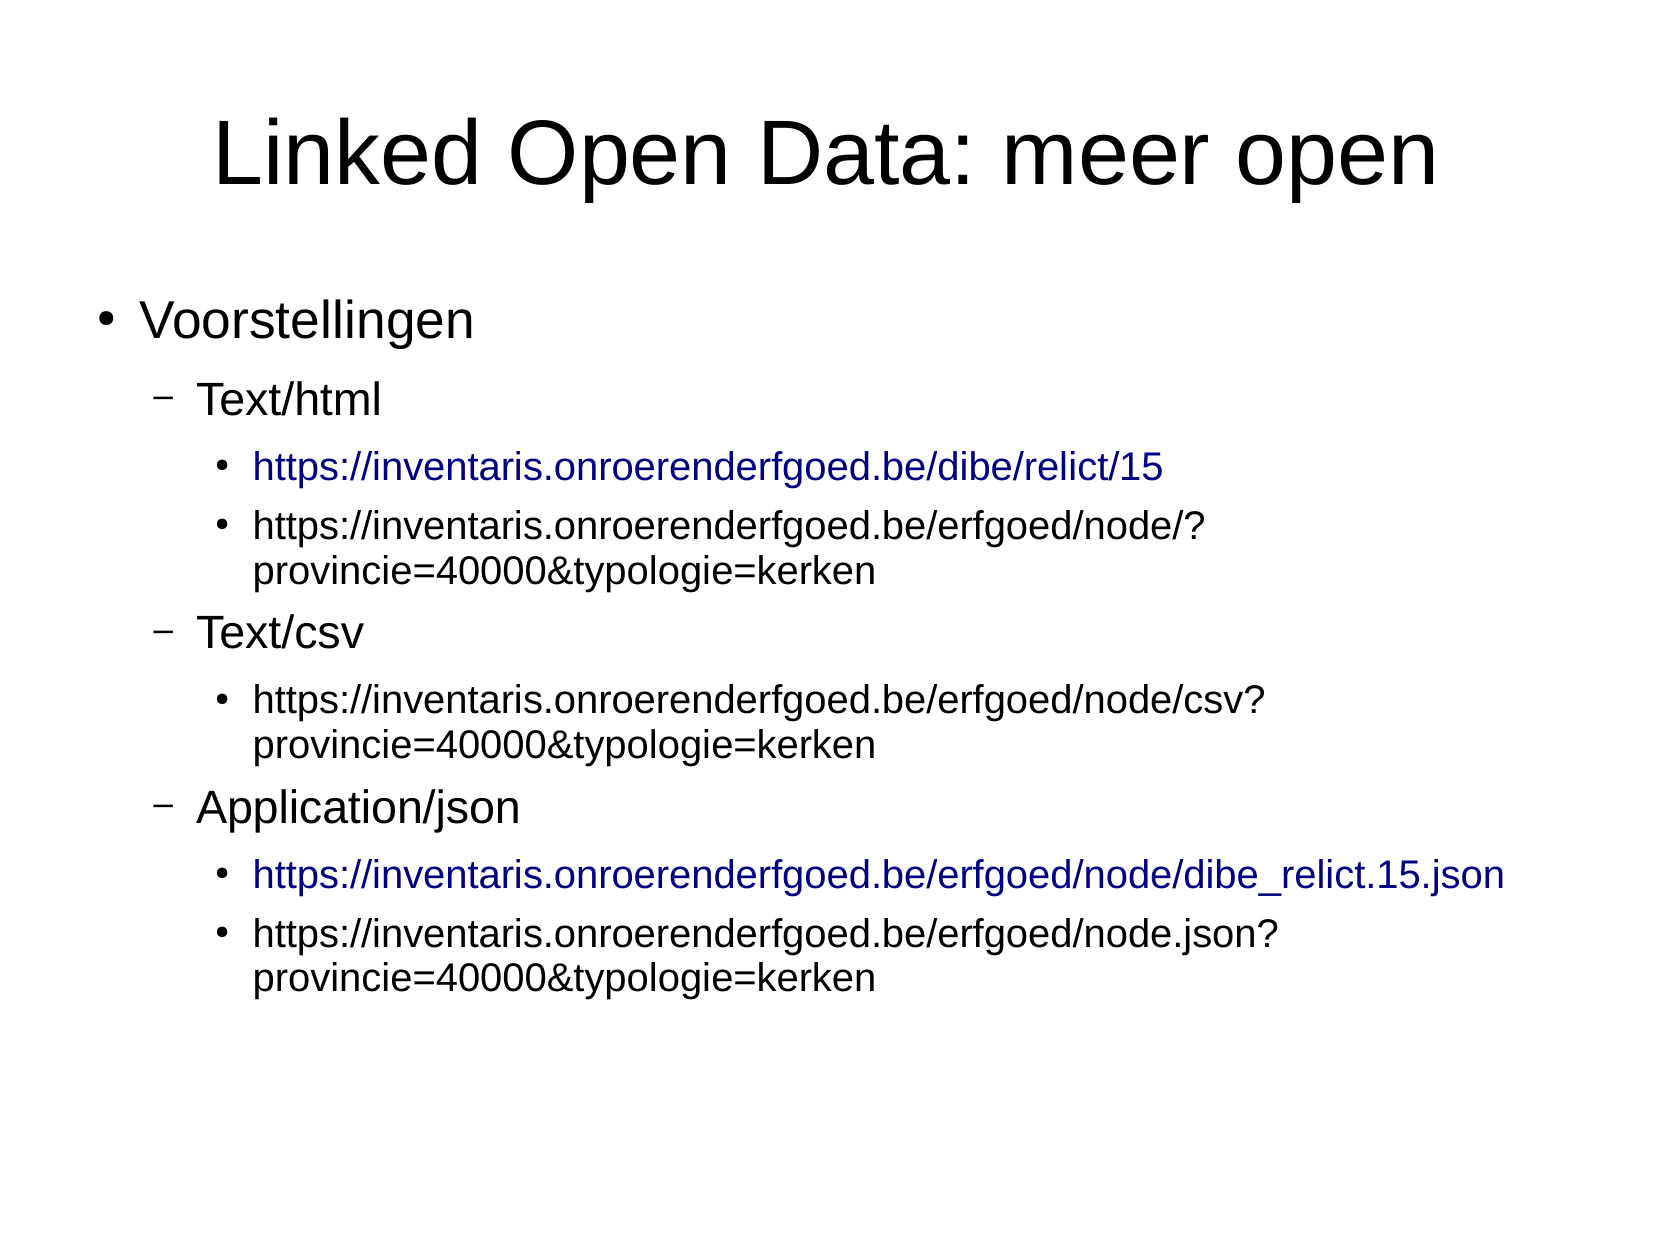

# Linked Open Data: meer open
Voorstellingen
Text/html
https://inventaris.onroerenderfgoed.be/dibe/relict/15
https://inventaris.onroerenderfgoed.be/erfgoed/node/?provincie=40000&typologie=kerken
Text/csv
https://inventaris.onroerenderfgoed.be/erfgoed/node/csv?provincie=40000&typologie=kerken
Application/json
https://inventaris.onroerenderfgoed.be/erfgoed/node/dibe_relict.15.json
https://inventaris.onroerenderfgoed.be/erfgoed/node.json?provincie=40000&typologie=kerken